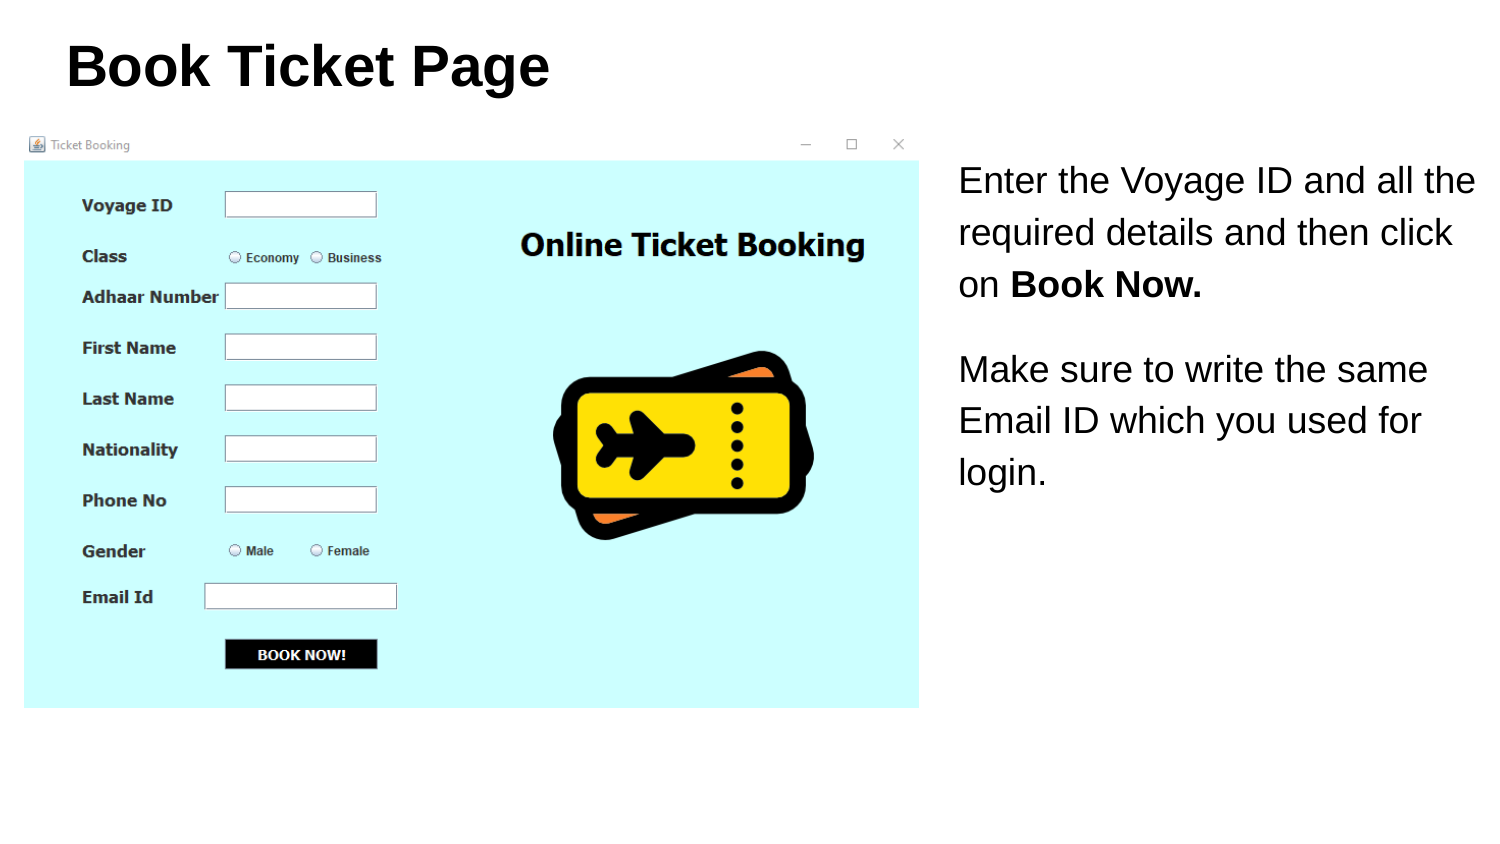

# Book Ticket Page
Enter the Voyage ID and all the required details and then click on Book Now.
Make sure to write the same Email ID which you used for login.